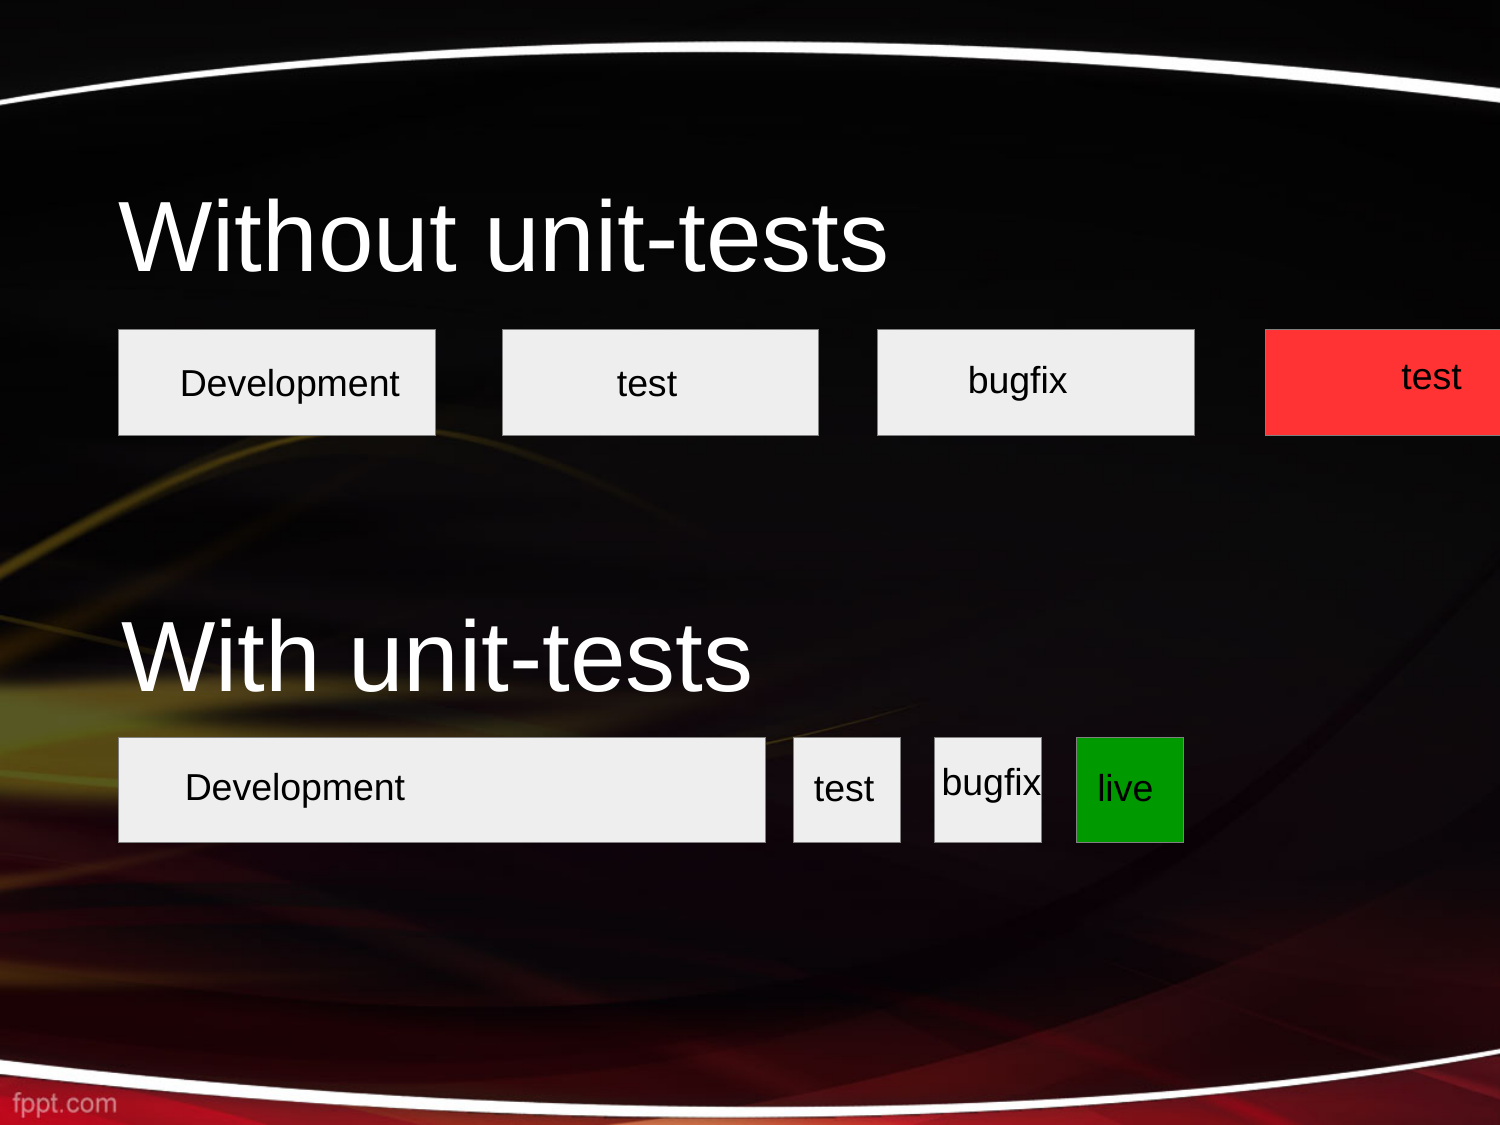

# Without unit-tests
test
bugfix
Development
test
With unit-tests
bugfix
Development
test
live